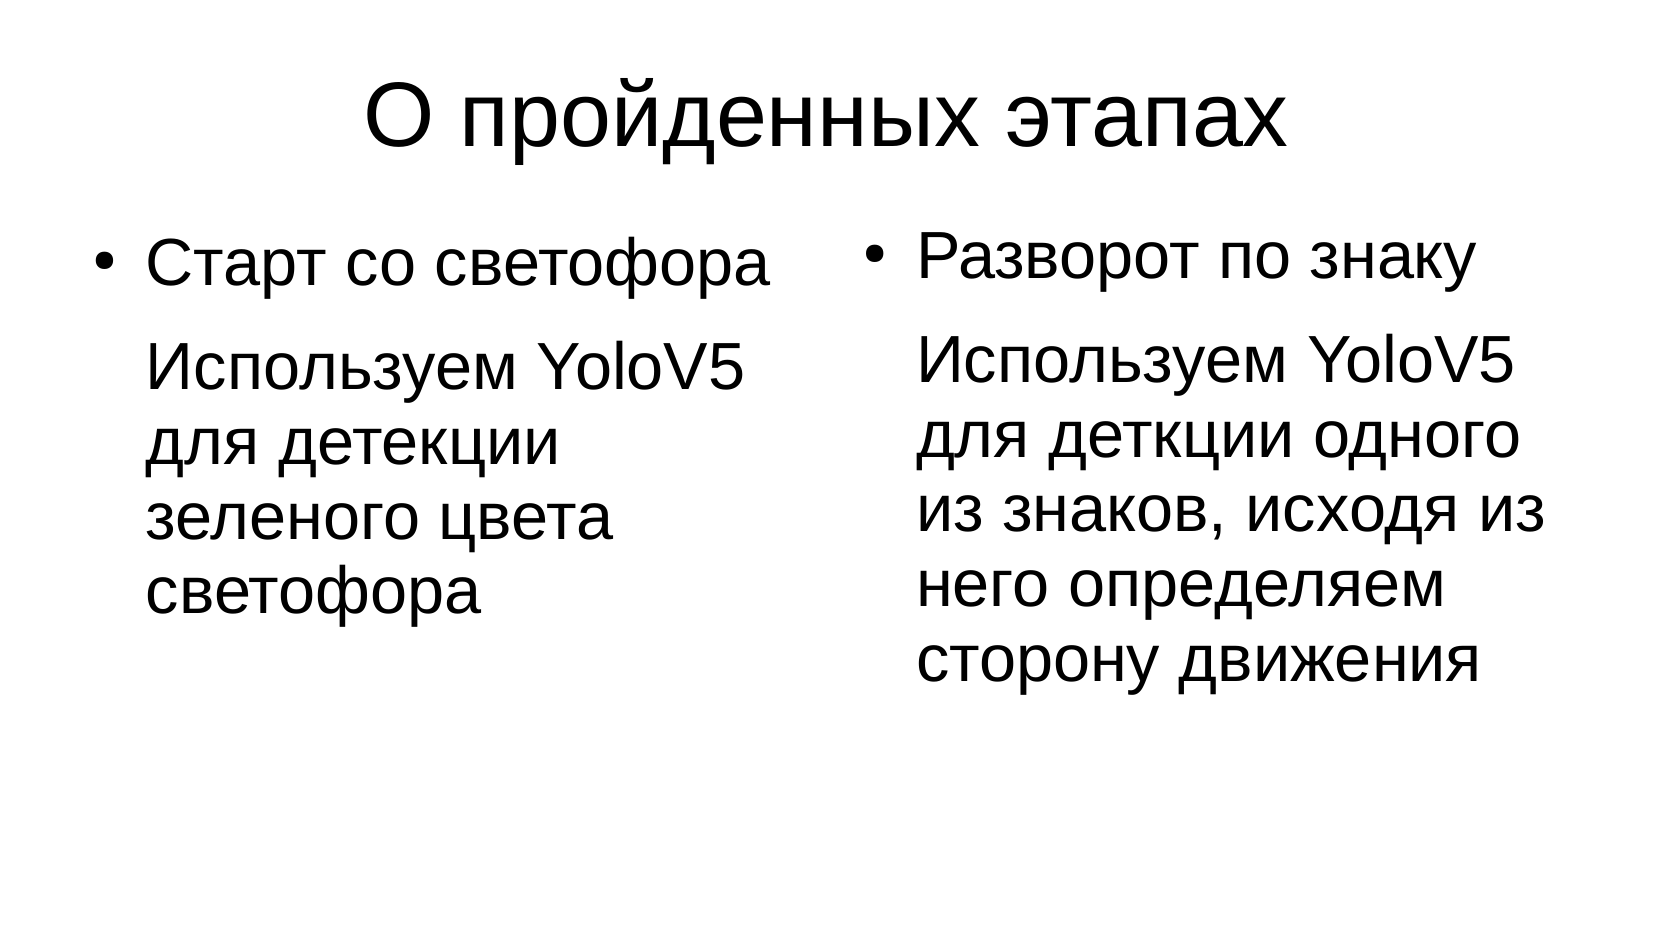

# О пройденных этапах
Разворот по знаку
Используем YoloV5 для деткции одного из знаков, исходя из него определяем сторону движения
Старт со светофора
Используем YoloV5 для детекции зеленого цвета светофора